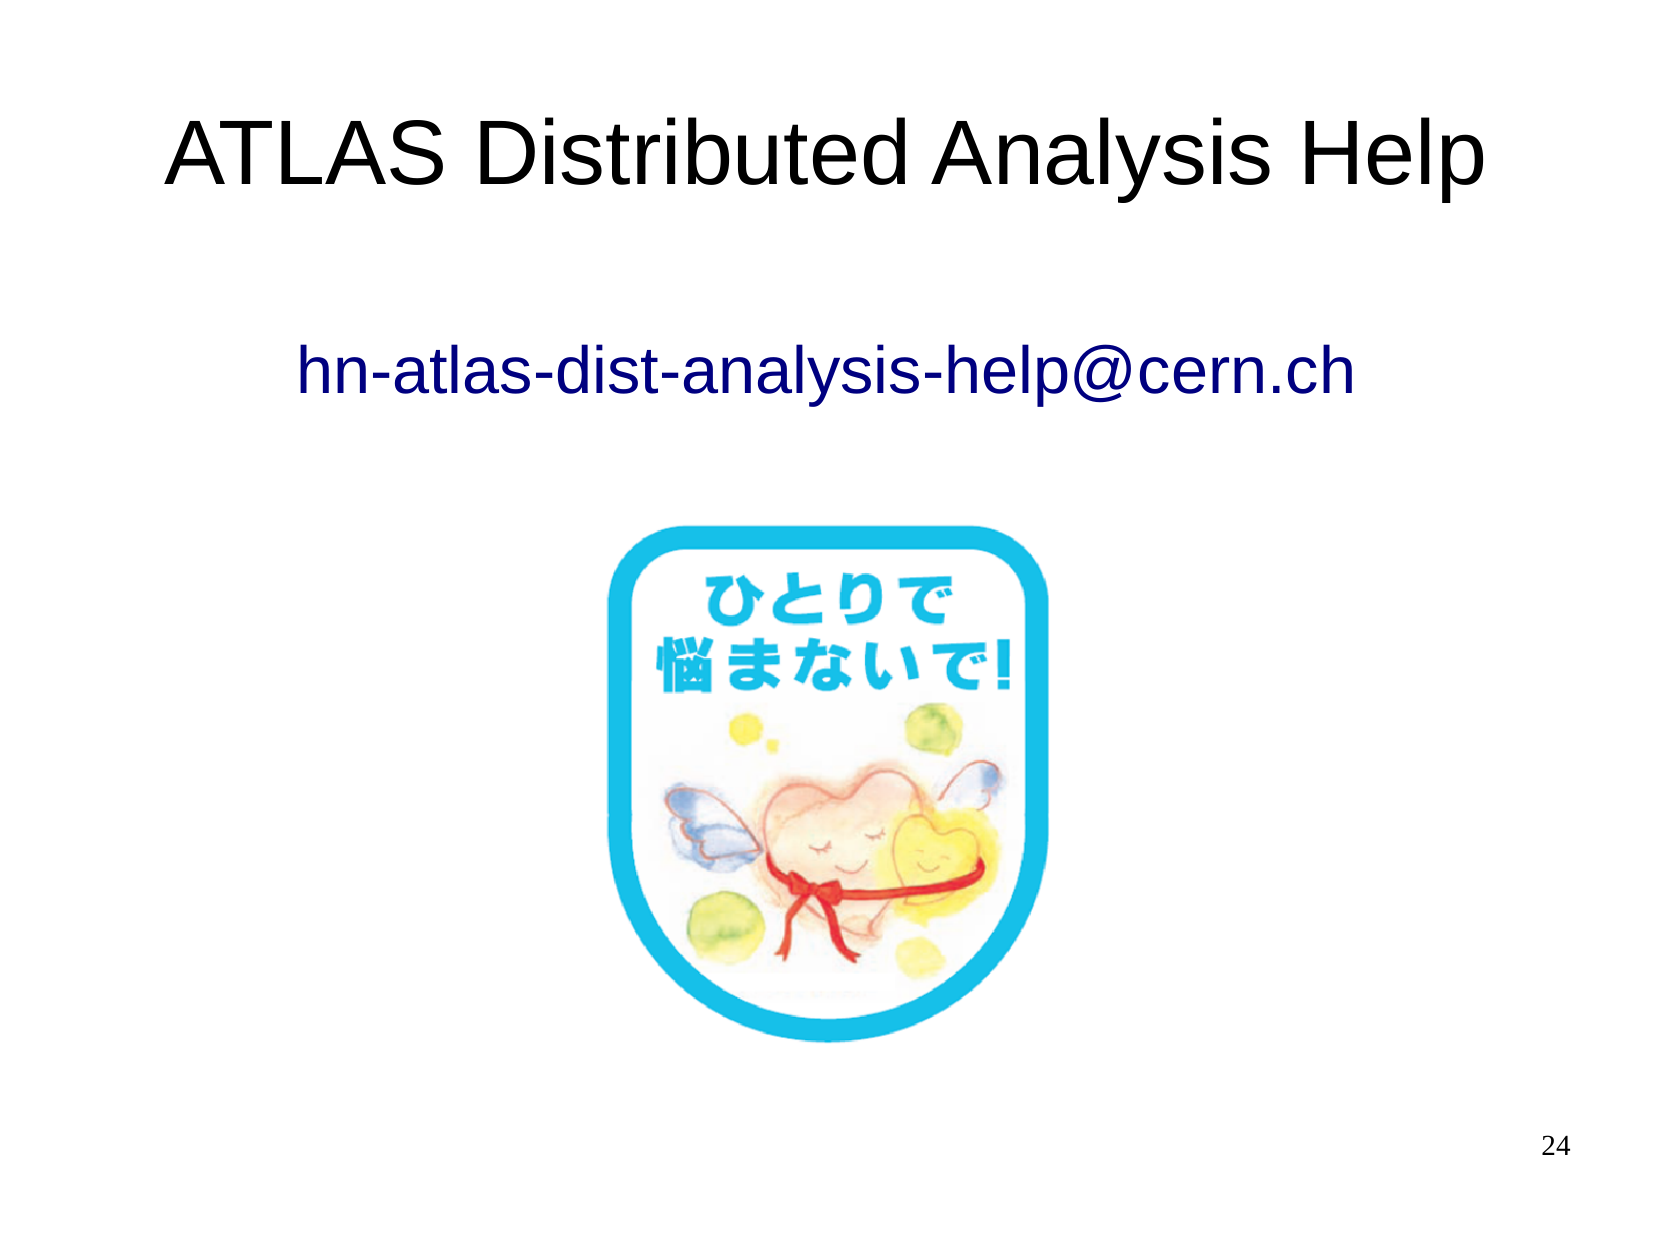

# ATLAS Distributed Analysis Help
hn-atlas-dist-analysis-help@cern.ch
24